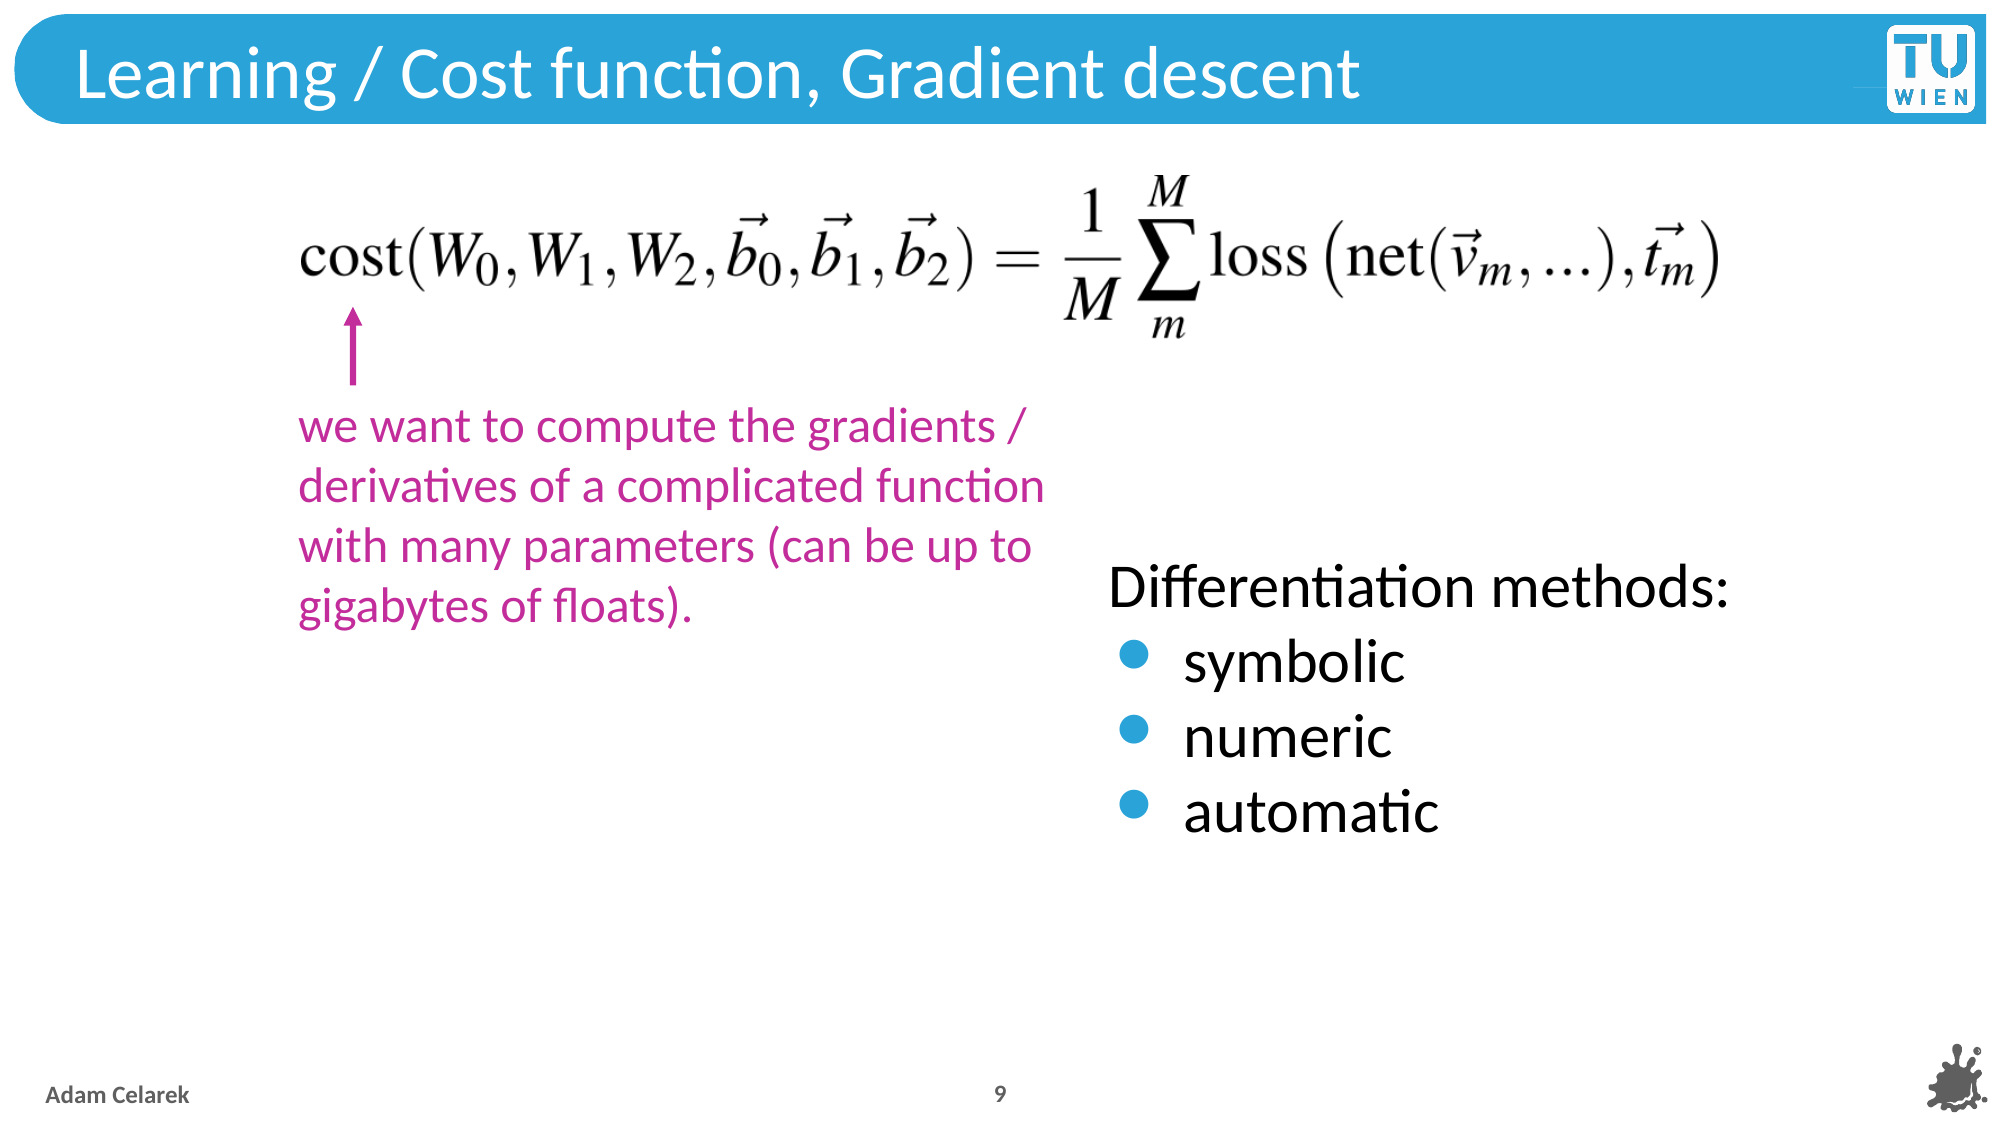

# Learning / Cost function, Gradient descent
we want to compute the gradients / derivatives of a complicated function with many parameters (can be up to gigabytes of floats).
Differentiation methods:
symbolic
numeric
automatic
Adam Celarek